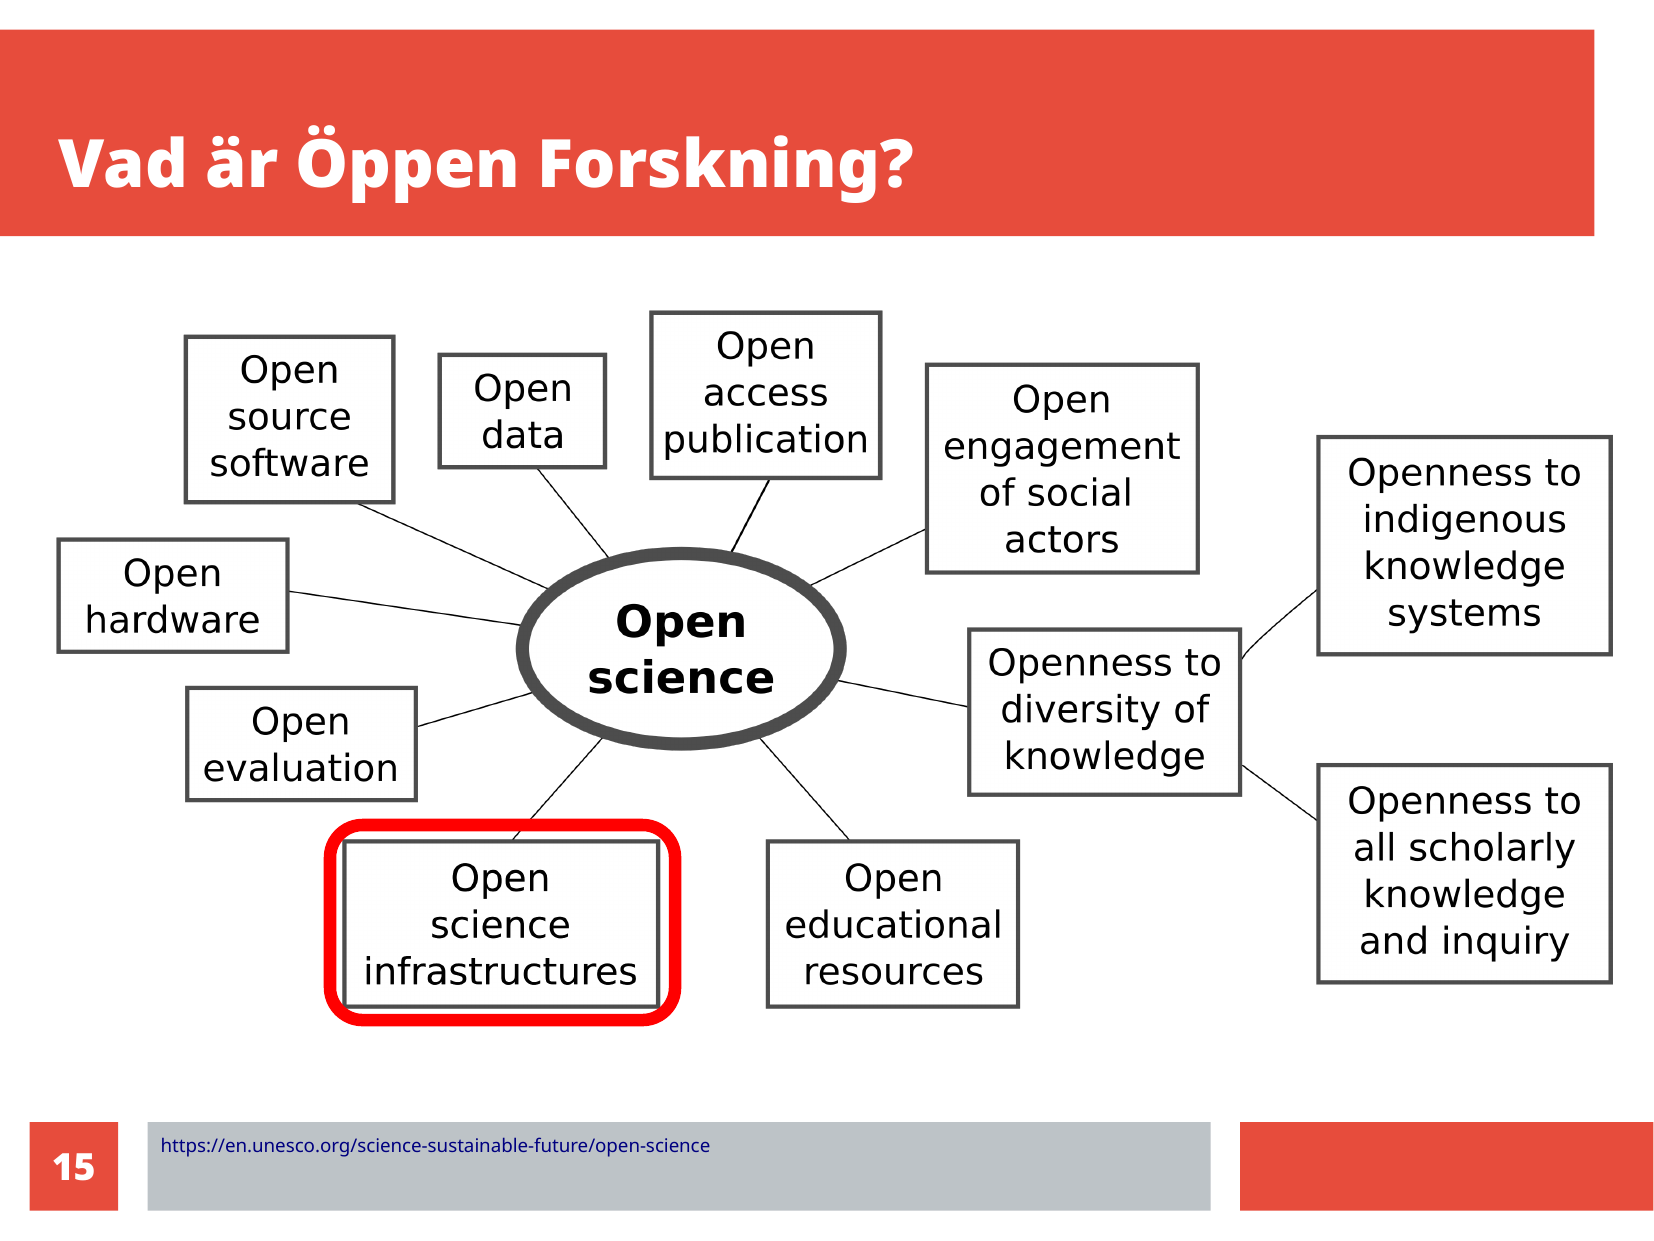

# Vad är Öppen Forskning?
15
https://en.unesco.org/science-sustainable-future/open-science